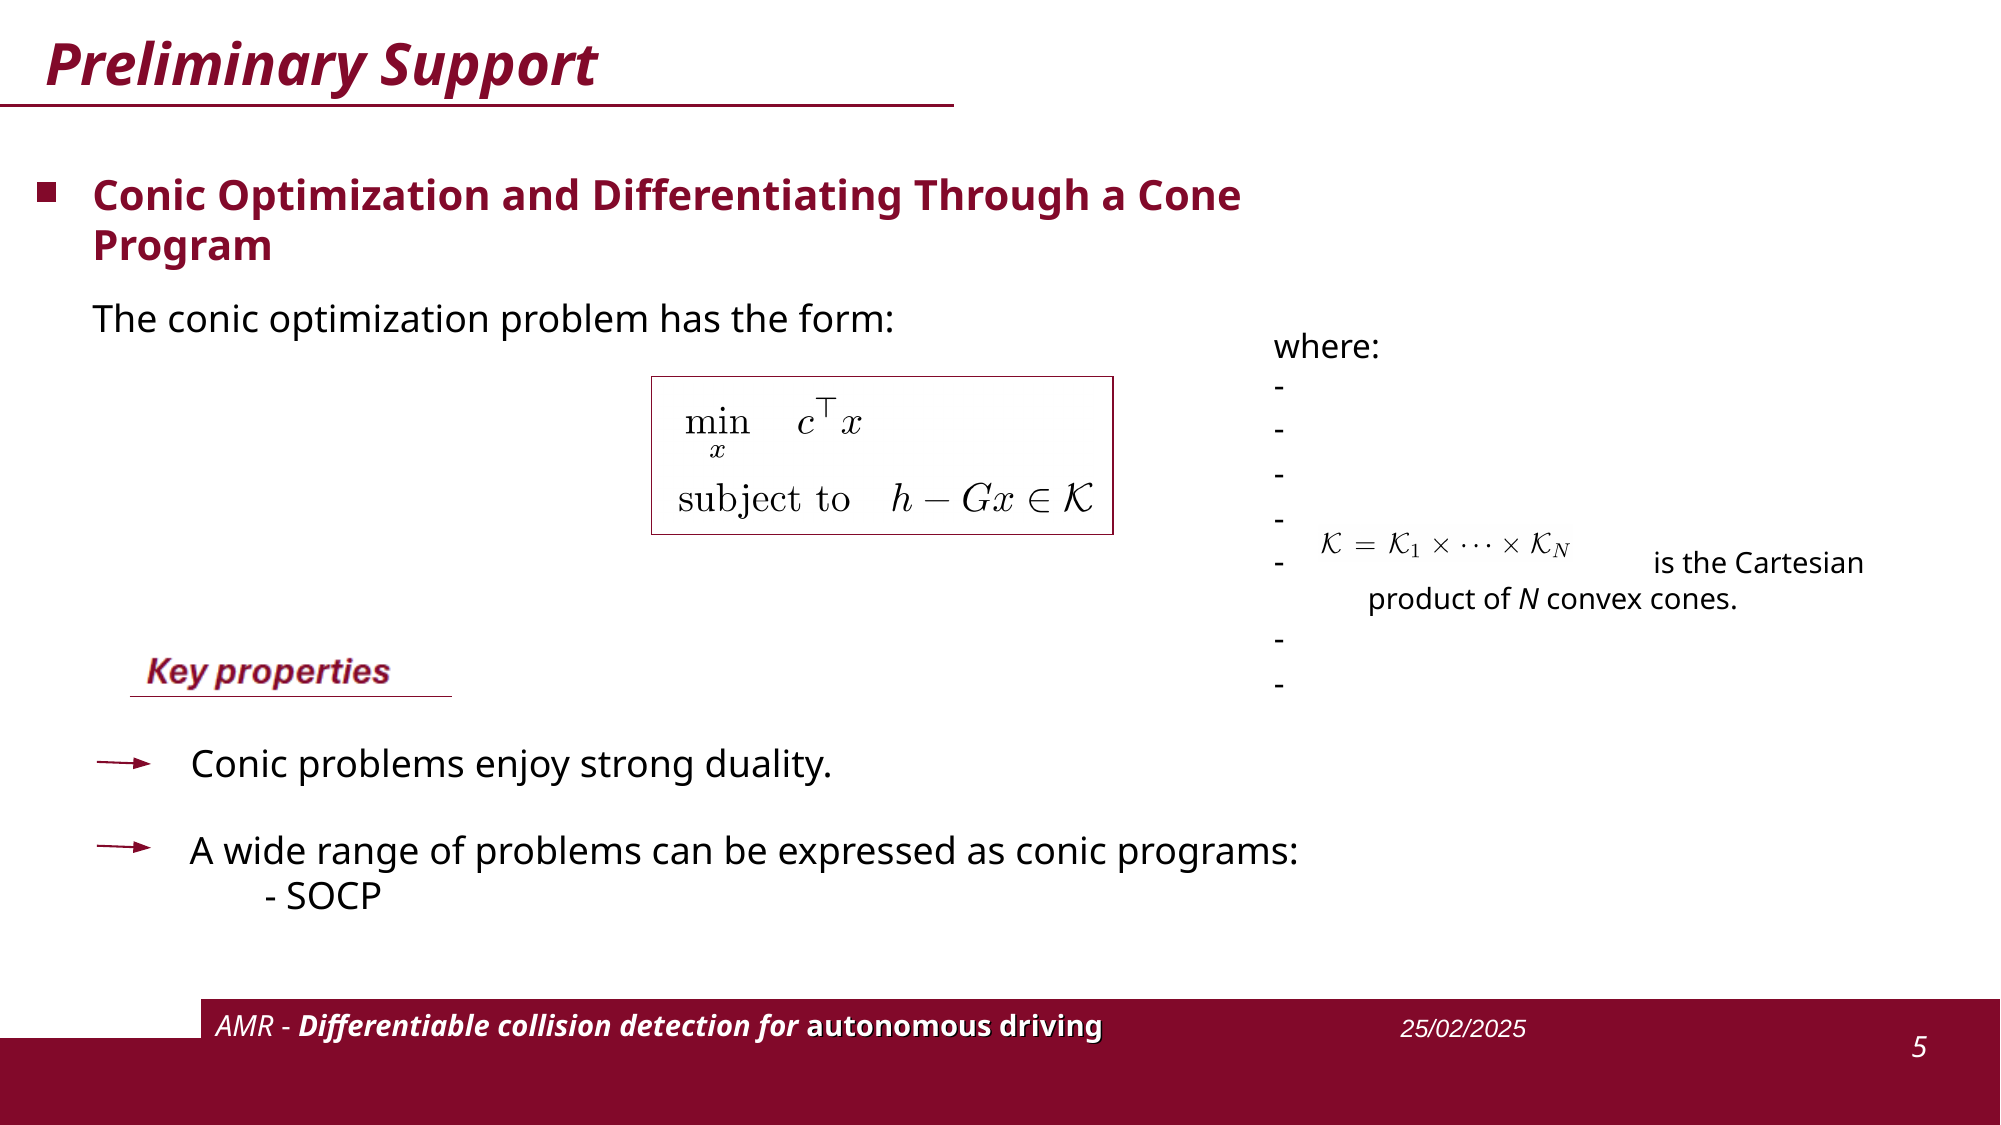

Preliminary Support
Conic Optimization and Differentiating Through a Cone Program
The conic optimization problem has the form:
where:
 is the Cartesian product of N convex cones.
Conic problems enjoy strong duality.
A wide range of problems can be expressed as conic programs:
	- SOCP
AMR - Differentiable collision detection for autonomous driving
25/02/2025